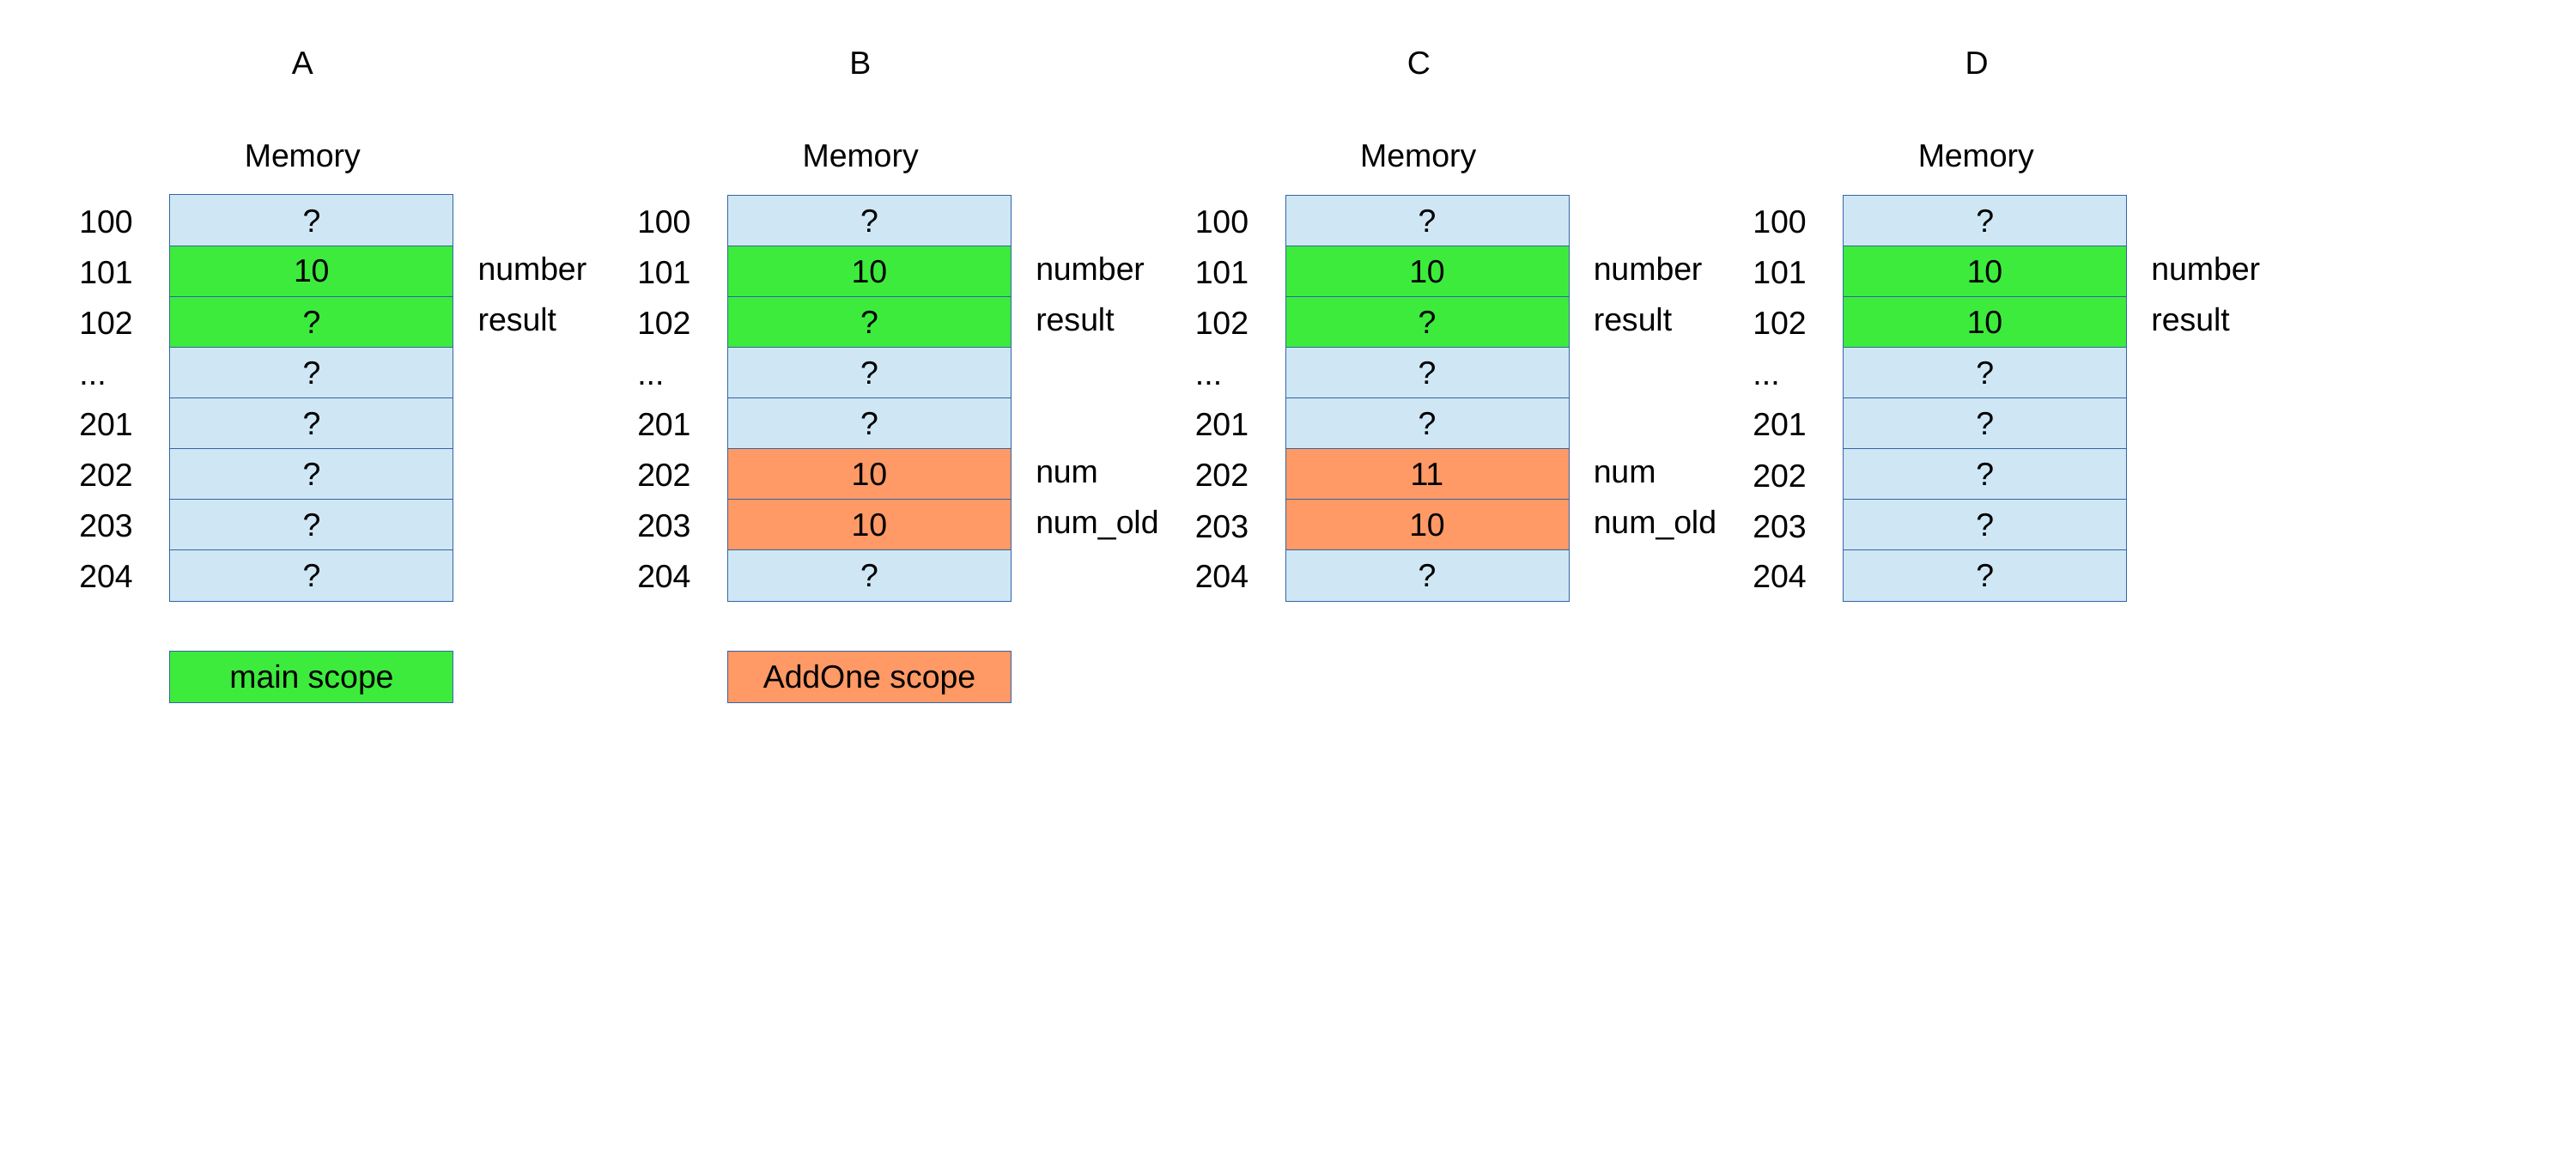

A
B
C
D
Memory
Memory
Memory
Memory
?
?
?
?
100
100
100
100
number
number
number
number
10
10
10
10
101
101
101
101
result
result
result
result
?
?
?
10
102
102
102
102
?
?
?
?
...
...
...
...
?
?
?
?
201
201
201
201
num
num
?
10
11
?
202
202
202
202
num_old
num_old
?
10
10
?
203
203
203
203
?
?
?
?
204
204
204
204
main scope
AddOne scope